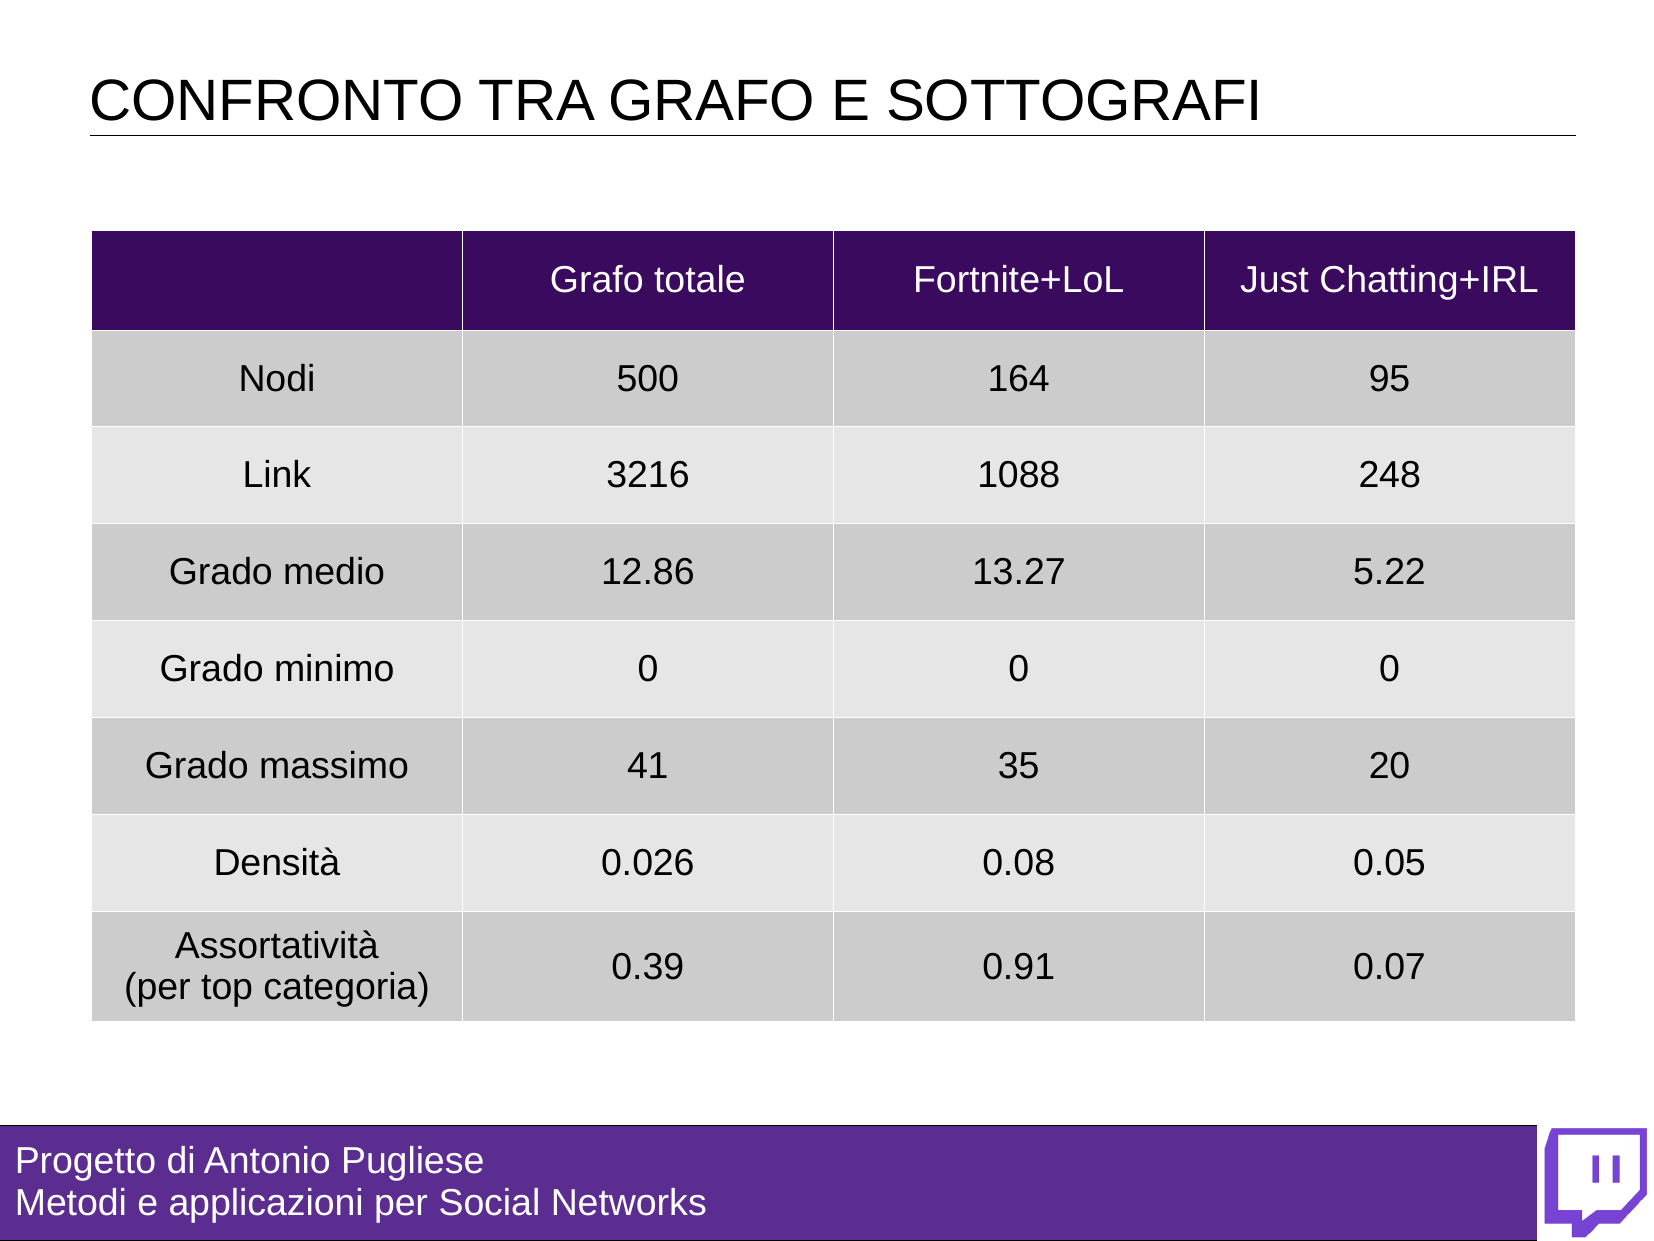

CONFRONTO TRA GRAFO E SOTTOGRAFI
| | Grafo totale | Fortnite+LoL | Just Chatting+IRL |
| --- | --- | --- | --- |
| Nodi | 500 | 164 | 95 |
| Link | 3216 | 1088 | 248 |
| Grado medio | 12.86 | 13.27 | 5.22 |
| Grado minimo | 0 | 0 | 0 |
| Grado massimo | 41 | 35 | 20 |
| Densità | 0.026 | 0.08 | 0.05 |
| Assortatività (per top categoria) | 0.39 | 0.91 | 0.07 |
Progetto di Antonio Pugliese
Metodi e applicazioni per Social Networks